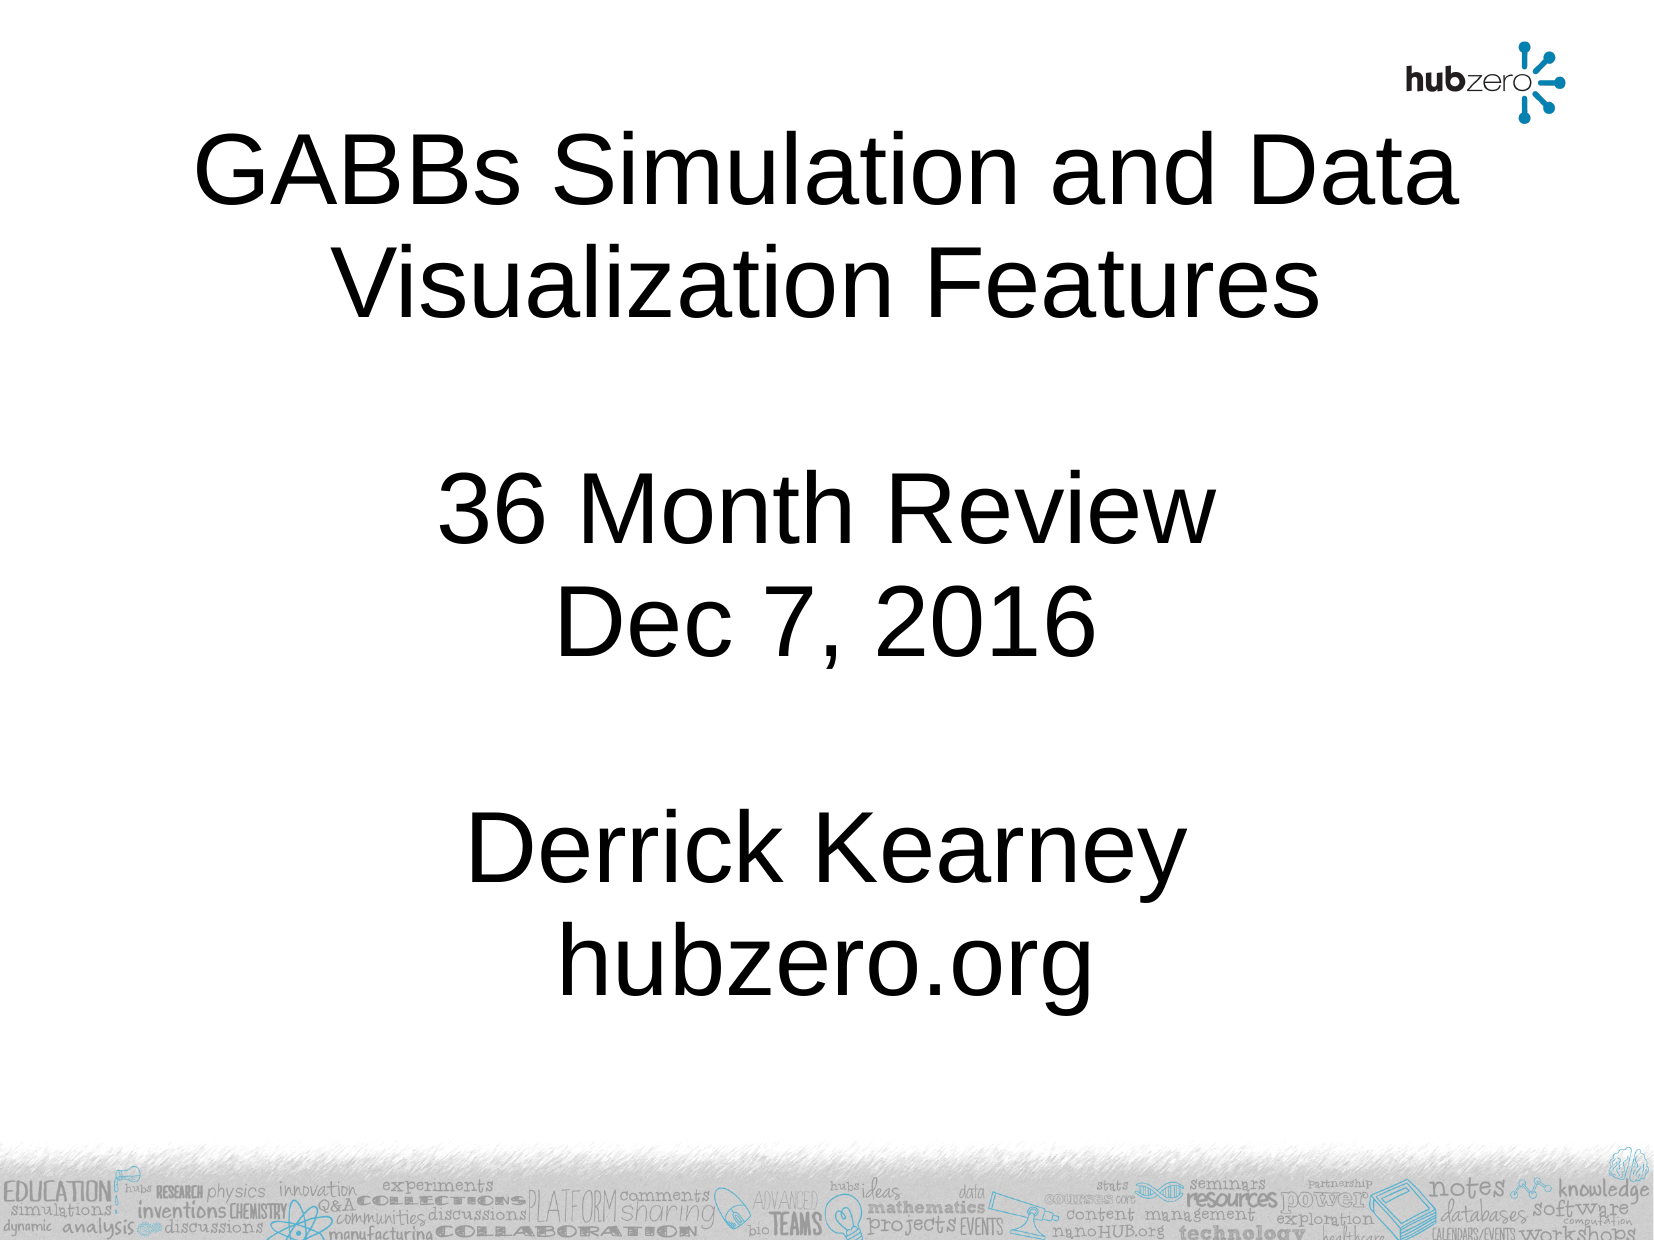

# GABBs Simulation and Data Visualization Features 36 Month Review Dec 7, 2016 Derrick Kearney hubzero.org